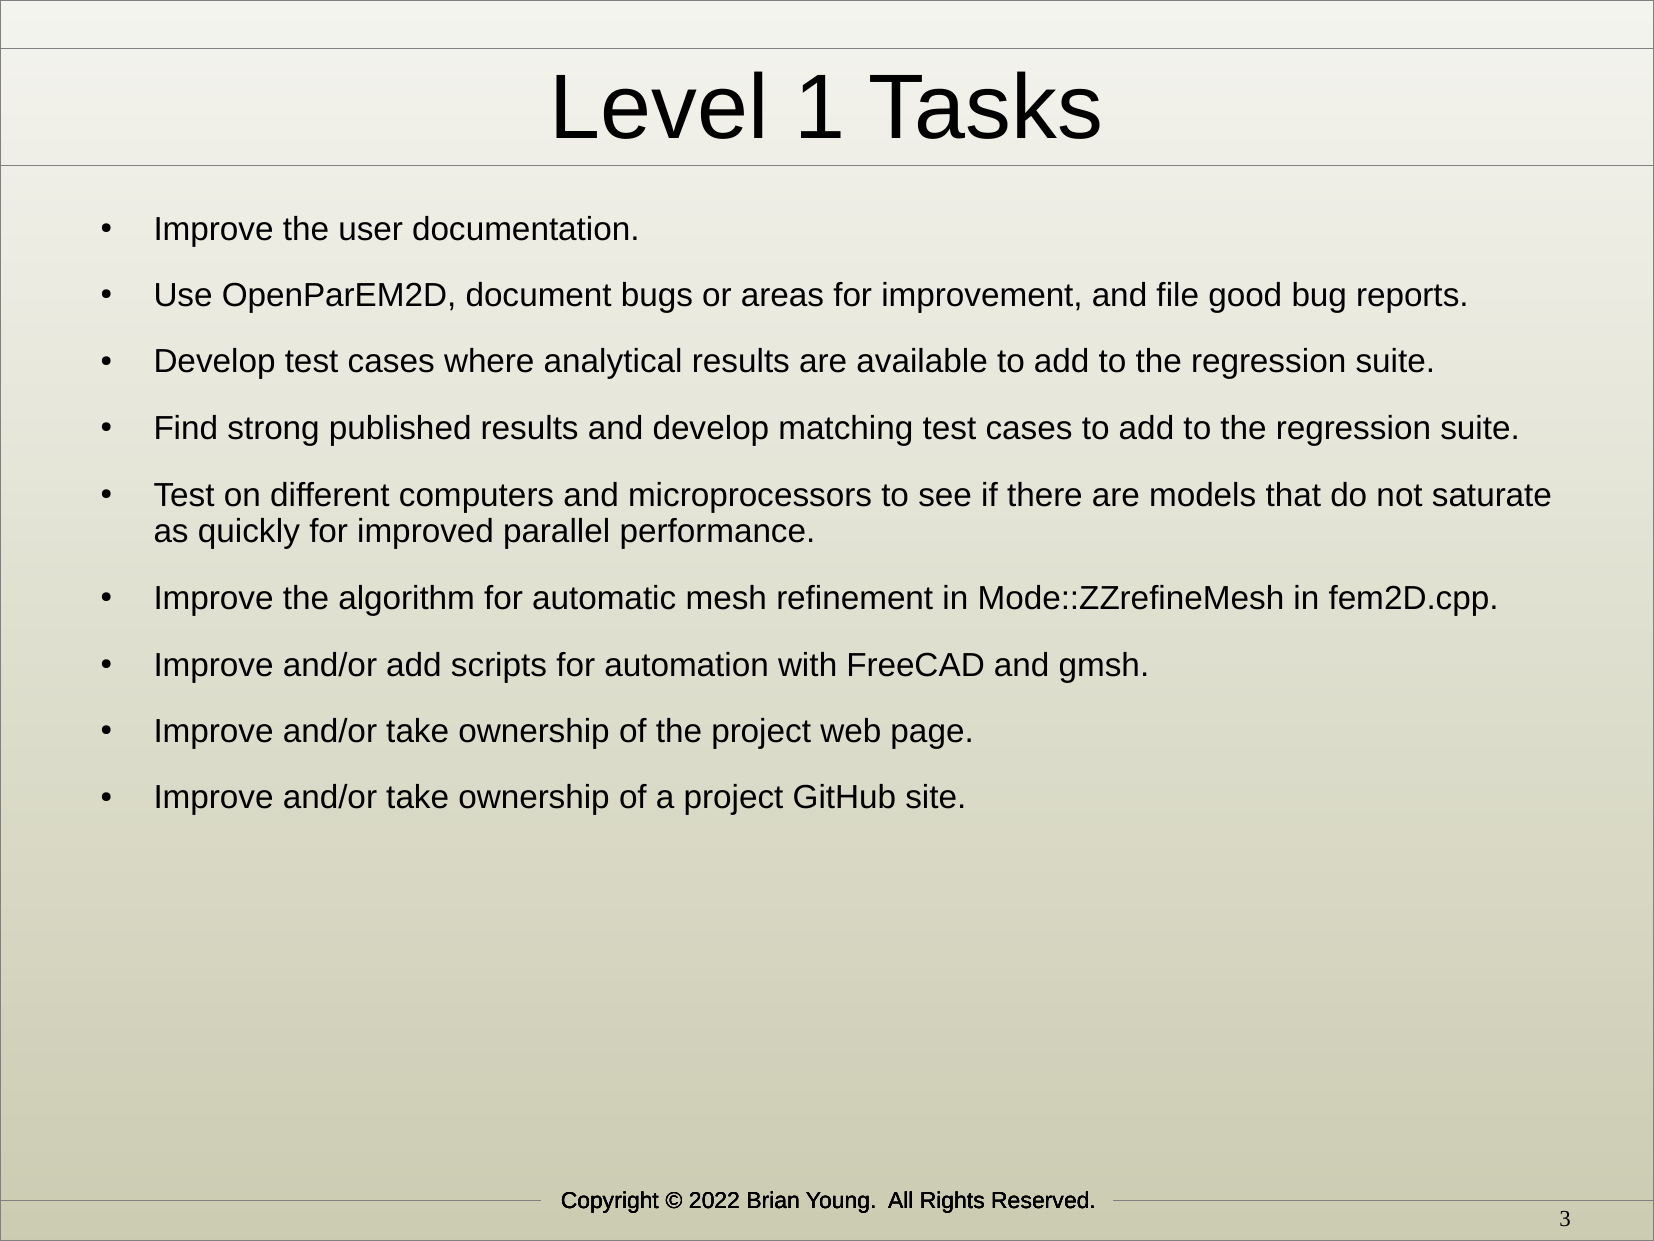

# Level 1 Tasks
Improve the user documentation.
Use OpenParEM2D, document bugs or areas for improvement, and file good bug reports.
Develop test cases where analytical results are available to add to the regression suite.
Find strong published results and develop matching test cases to add to the regression suite.
Test on different computers and microprocessors to see if there are models that do not saturate as quickly for improved parallel performance.
Improve the algorithm for automatic mesh refinement in Mode::ZZrefineMesh in fem2D.cpp.
Improve and/or add scripts for automation with FreeCAD and gmsh.
Improve and/or take ownership of the project web page.
Improve and/or take ownership of a project GitHub site.
3